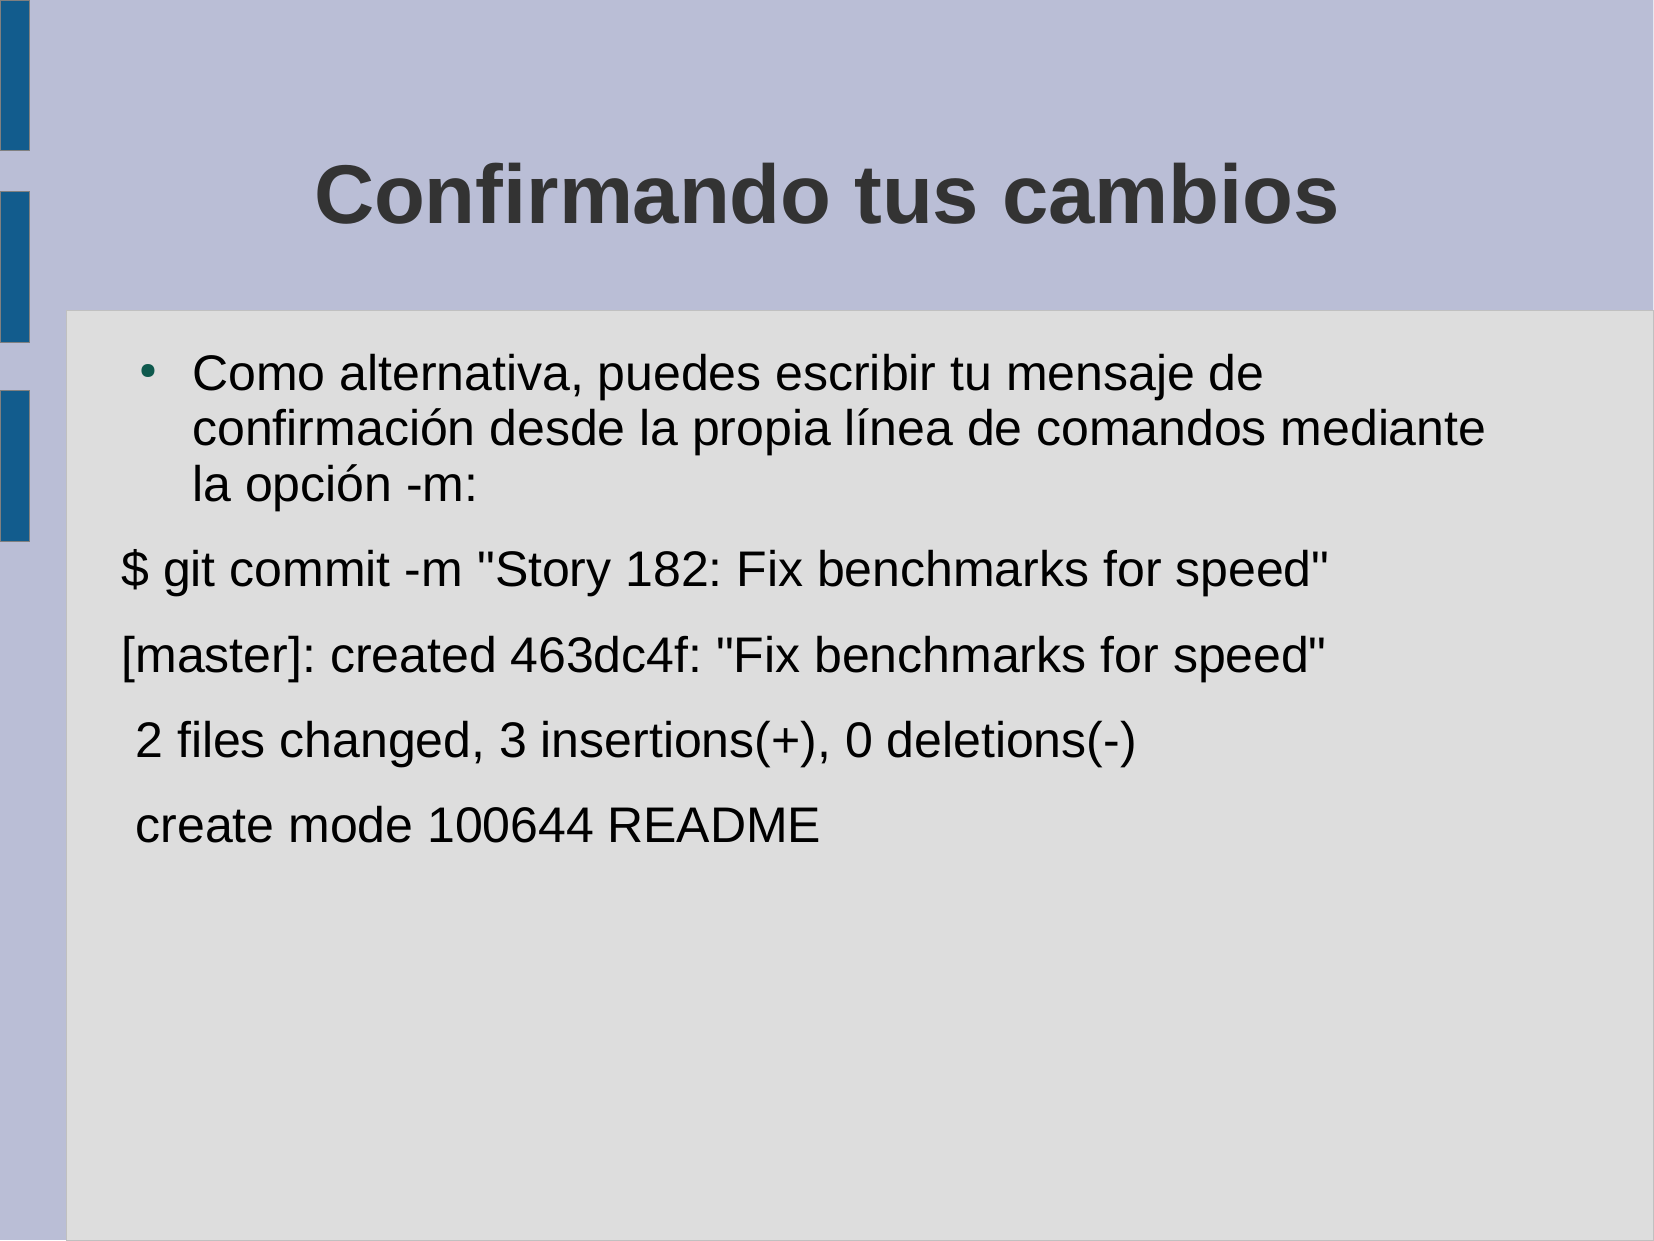

# Confirmando tus cambios
Como alternativa, puedes escribir tu mensaje de confirmación desde la propia línea de comandos mediante la opción -m:
$ git commit -m "Story 182: Fix benchmarks for speed"
[master]: created 463dc4f: "Fix benchmarks for speed"
 2 files changed, 3 insertions(+), 0 deletions(-)
 create mode 100644 README